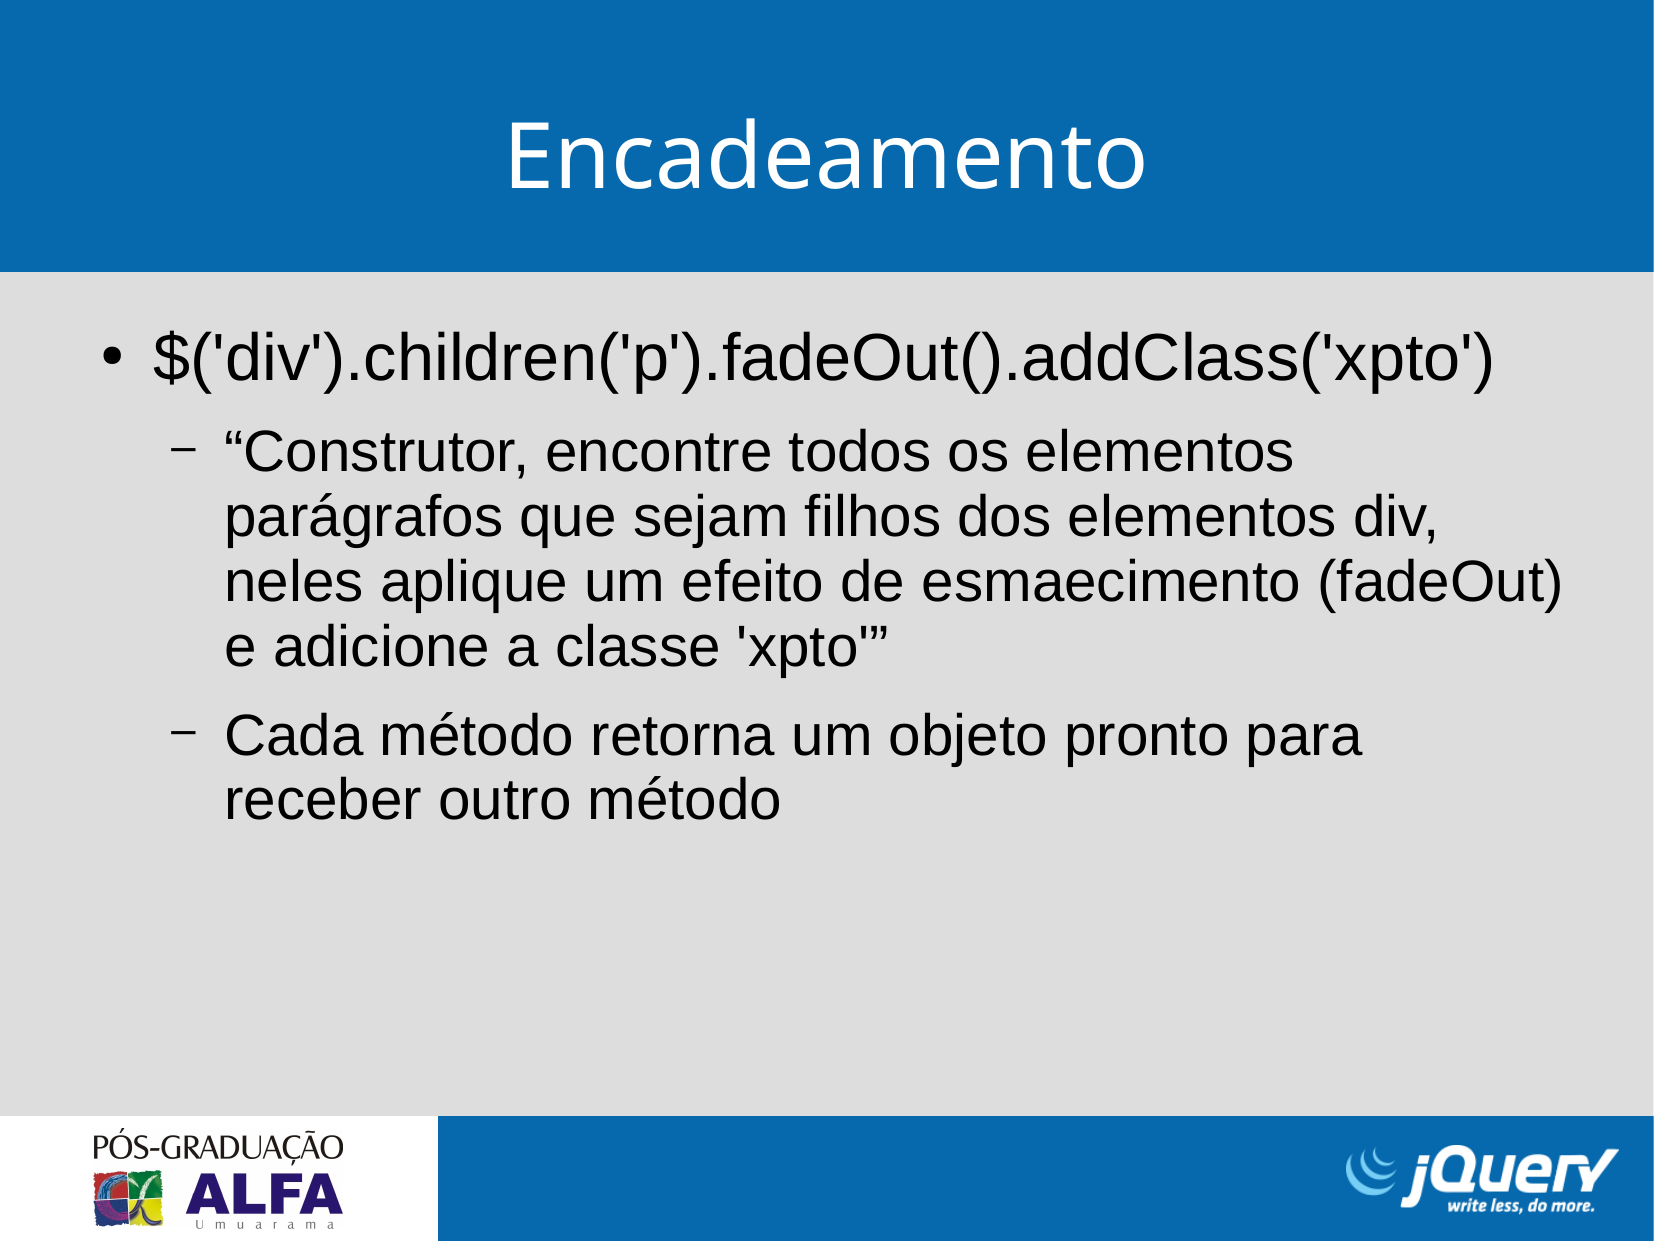

# Encadeamento
$('div').children('p').fadeOut().addClass('xpto')
“Construtor, encontre todos os elementos parágrafos que sejam filhos dos elementos div, neles aplique um efeito de esmaecimento (fadeOut) e adicione a classe 'xpto'”
Cada método retorna um objeto pronto para receber outro método